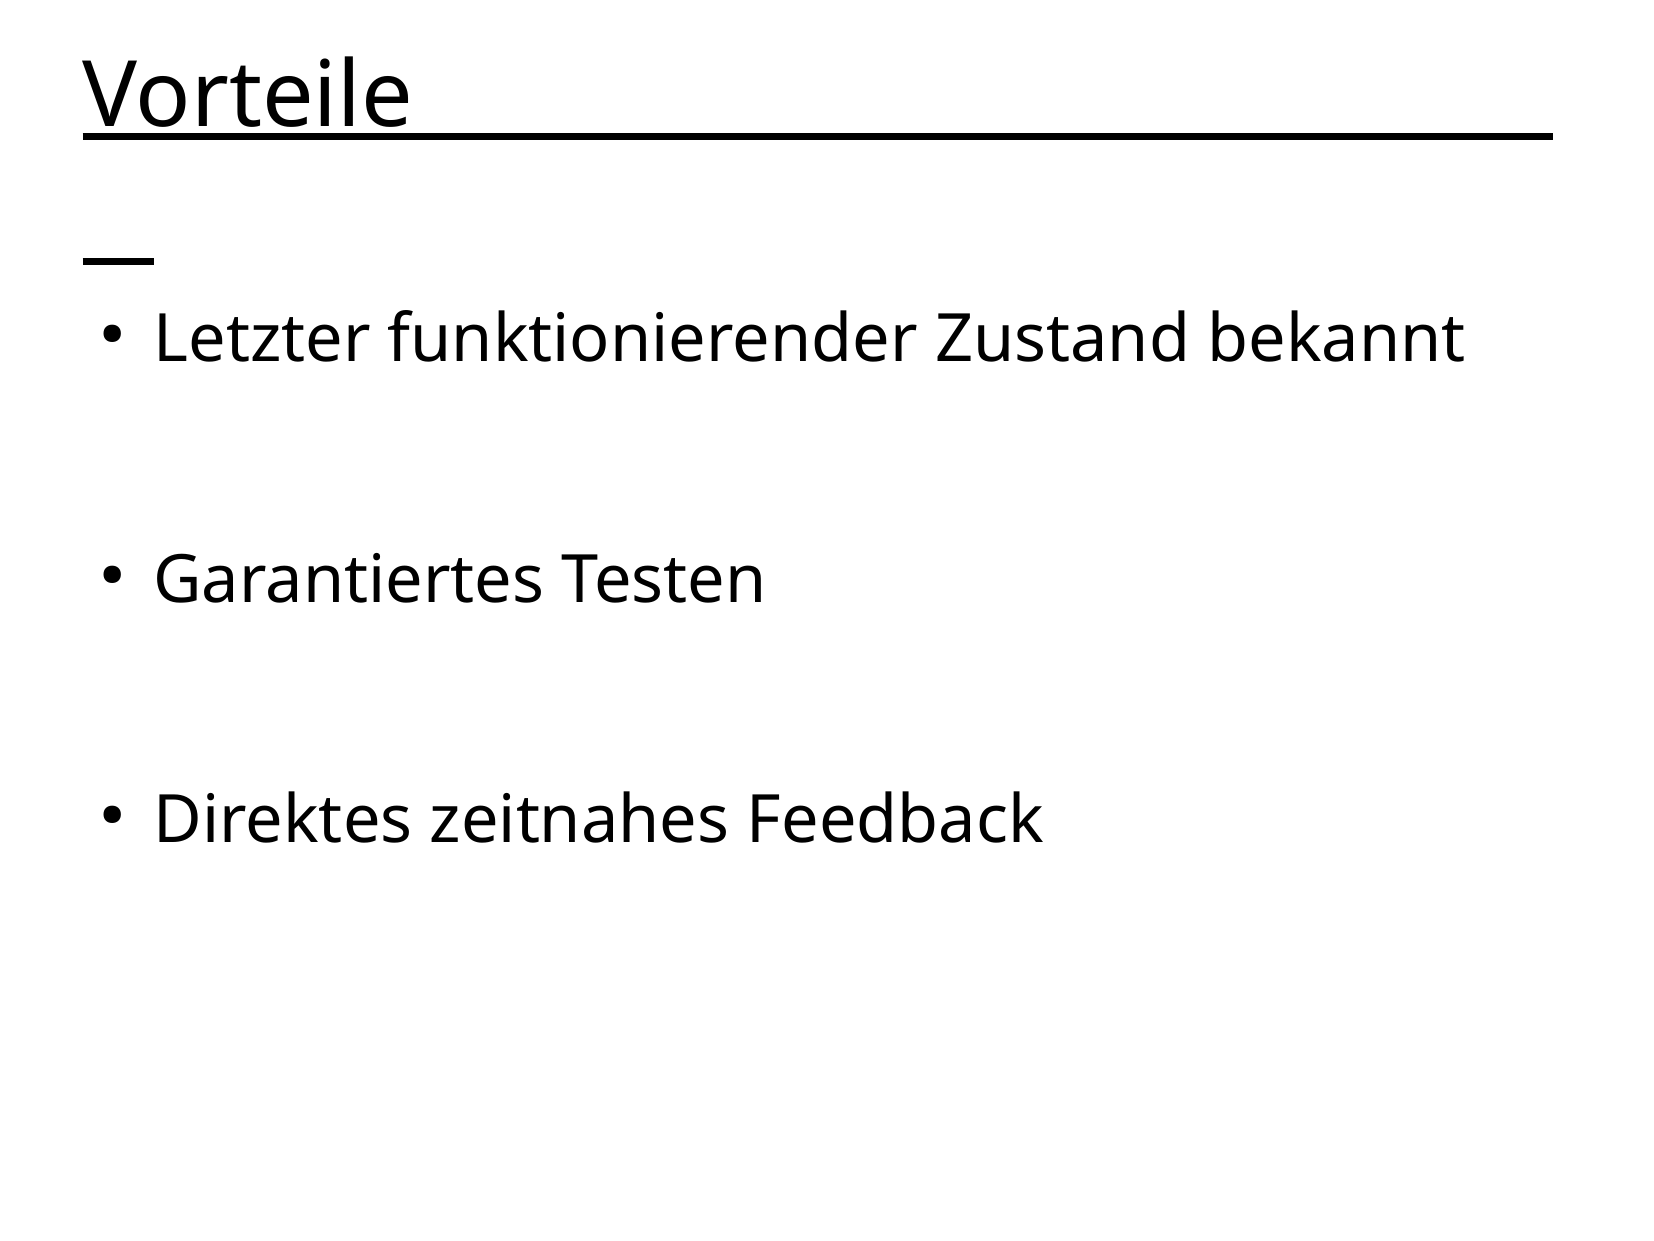

# Vorteile
Letzter funktionierender Zustand bekannt
Garantiertes Testen
Direktes zeitnahes Feedback